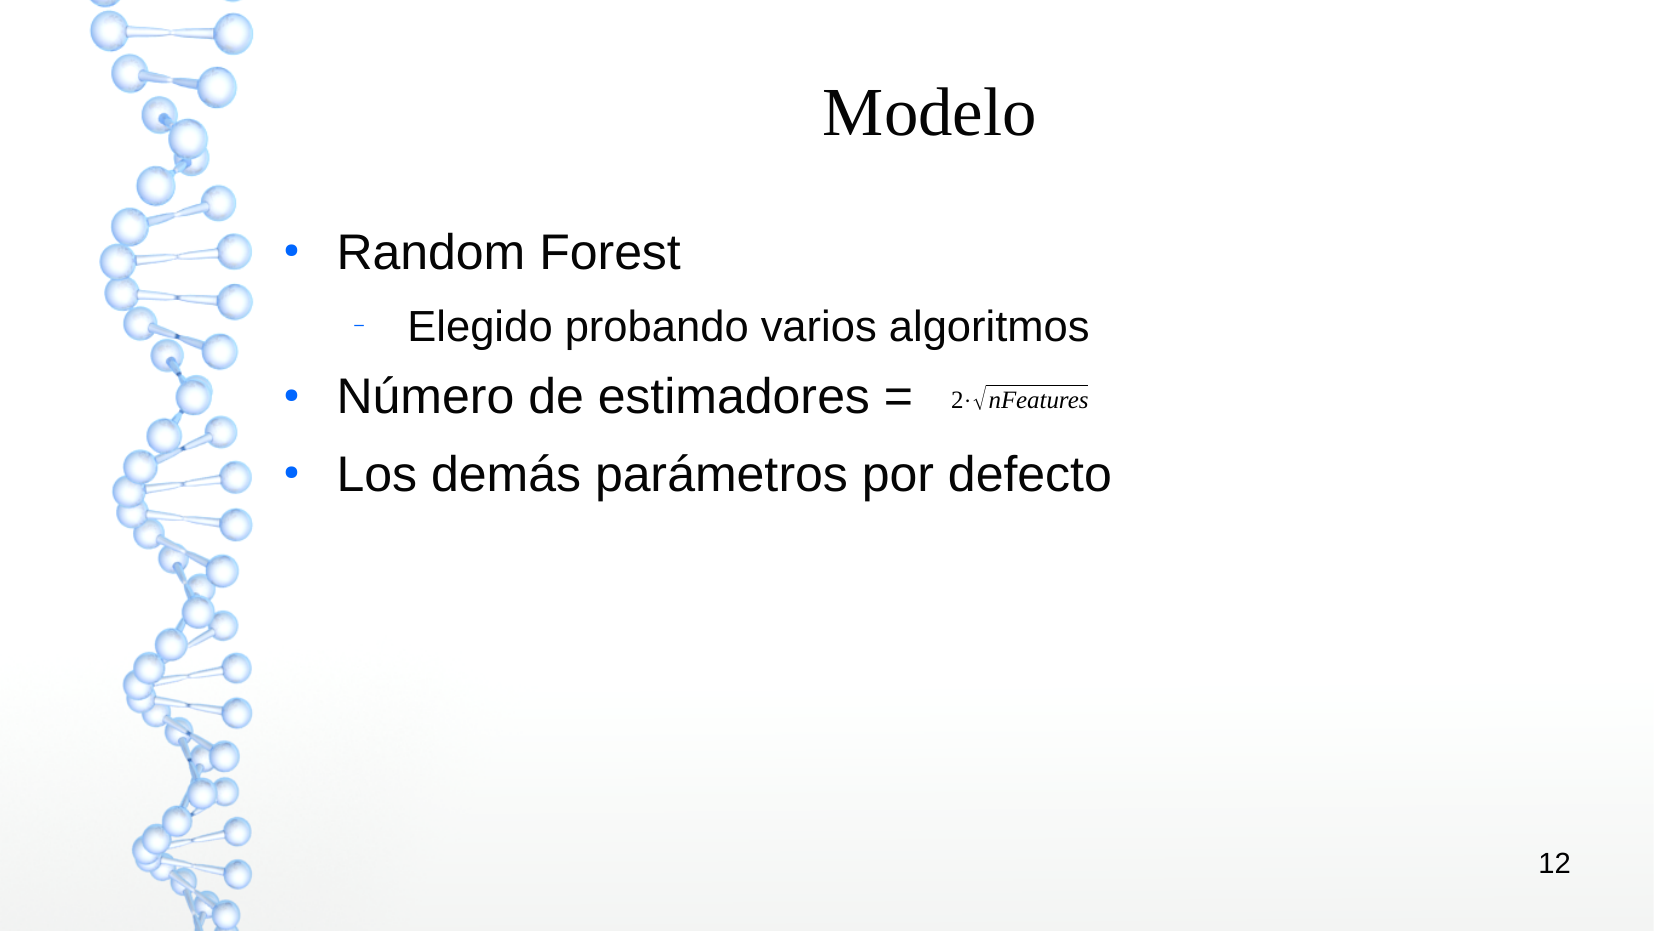

# Modelo
Random Forest
Elegido probando varios algoritmos
Número de estimadores =
Los demás parámetros por defecto
12